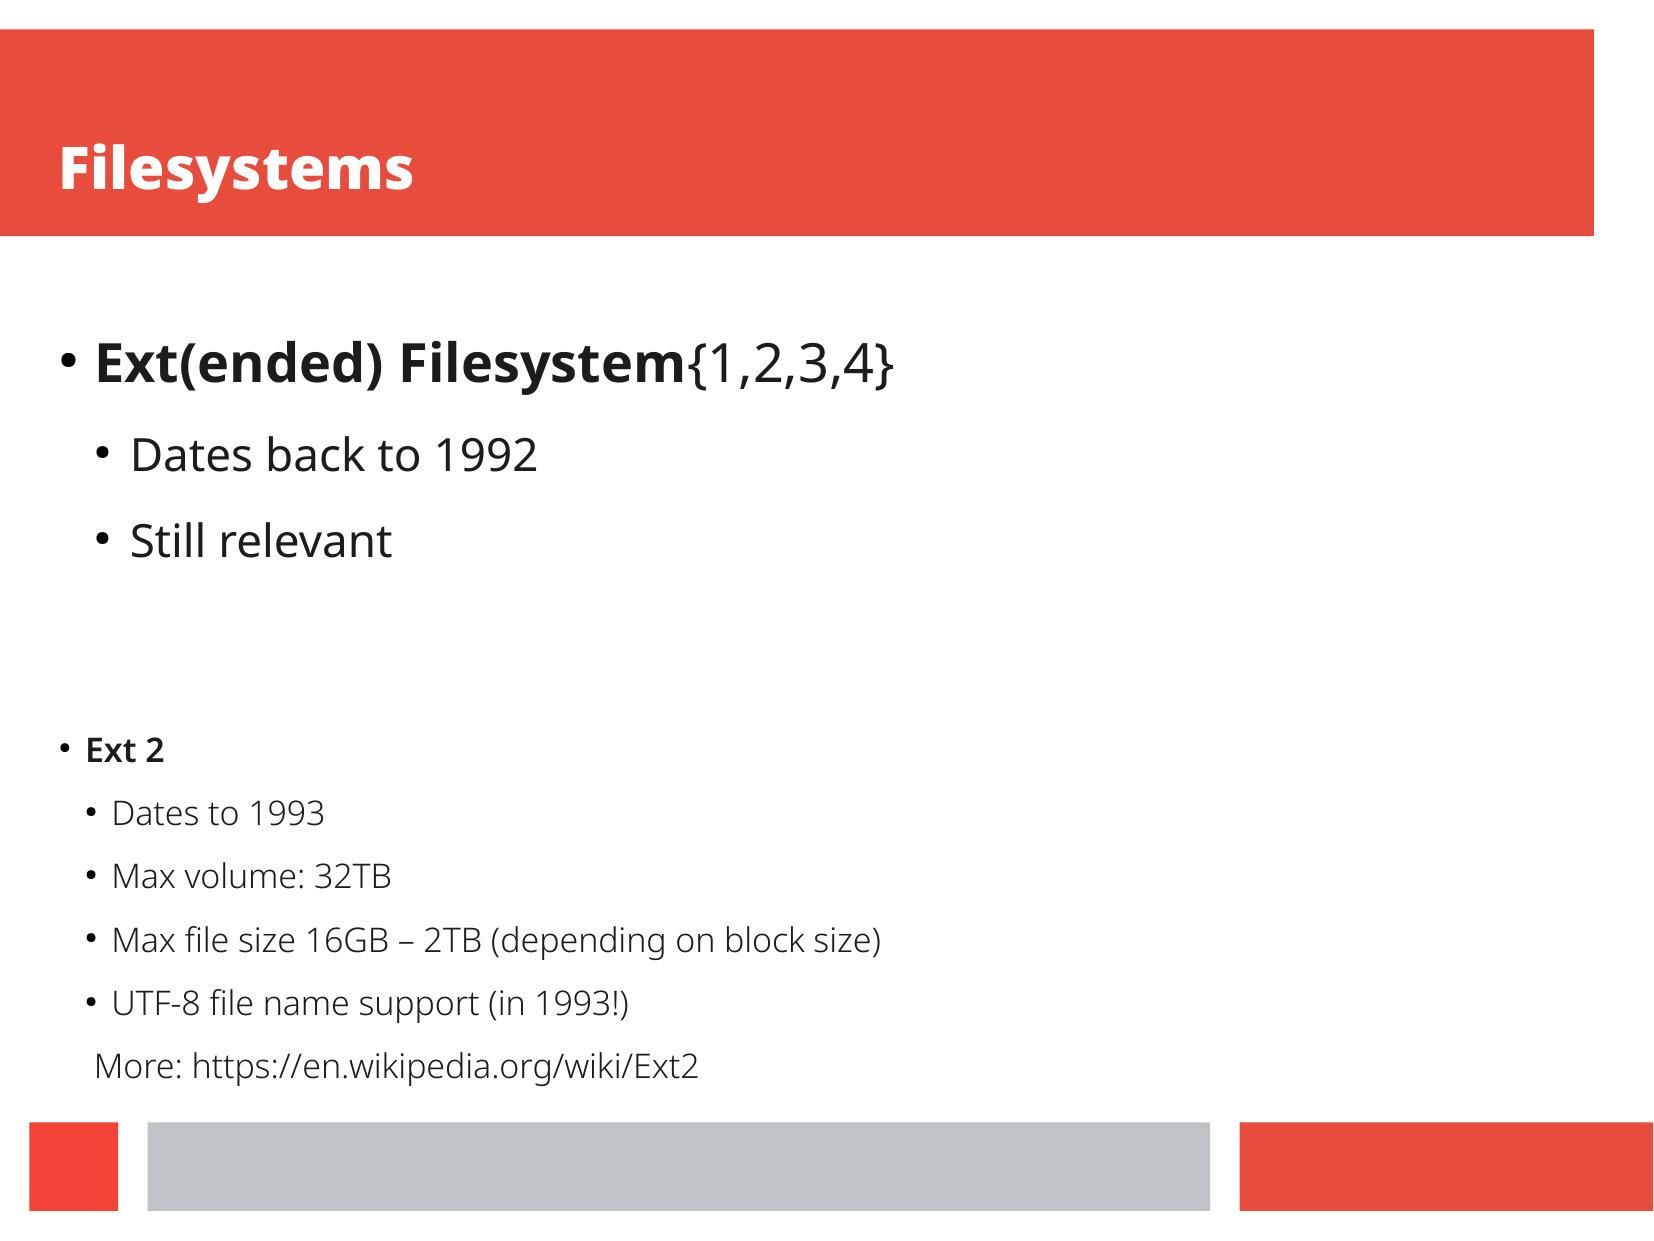

# Filesystems
Ext(ended) Filesystem{1,2,3,4}
Dates back to 1992
Still relevant
Ext 2
Dates to 1993
Max volume: 32TB
Max file size 16GB – 2TB (depending on block size)
UTF-8 file name support (in 1993!)
More: https://en.wikipedia.org/wiki/Ext2